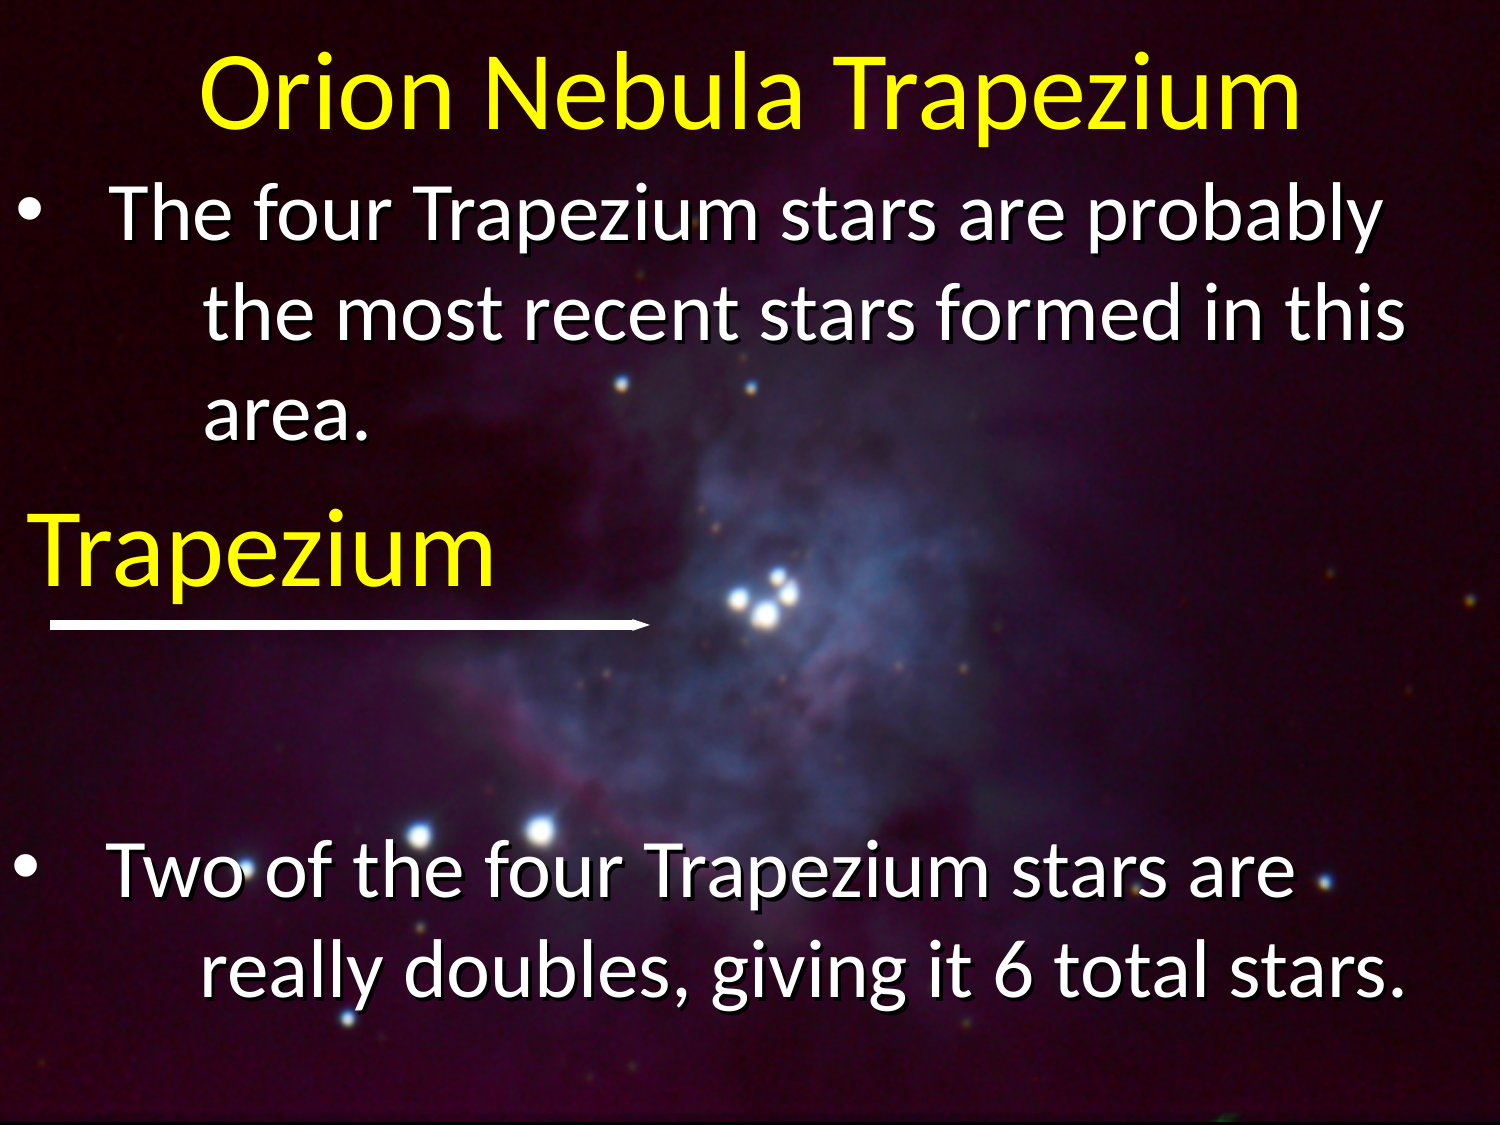

Orion Nebula Trapezium
The four Trapezium stars are probably the most recent stars formed in this area.
Trapezium
Two of the four Trapezium stars are really doubles, giving it 6 total stars.